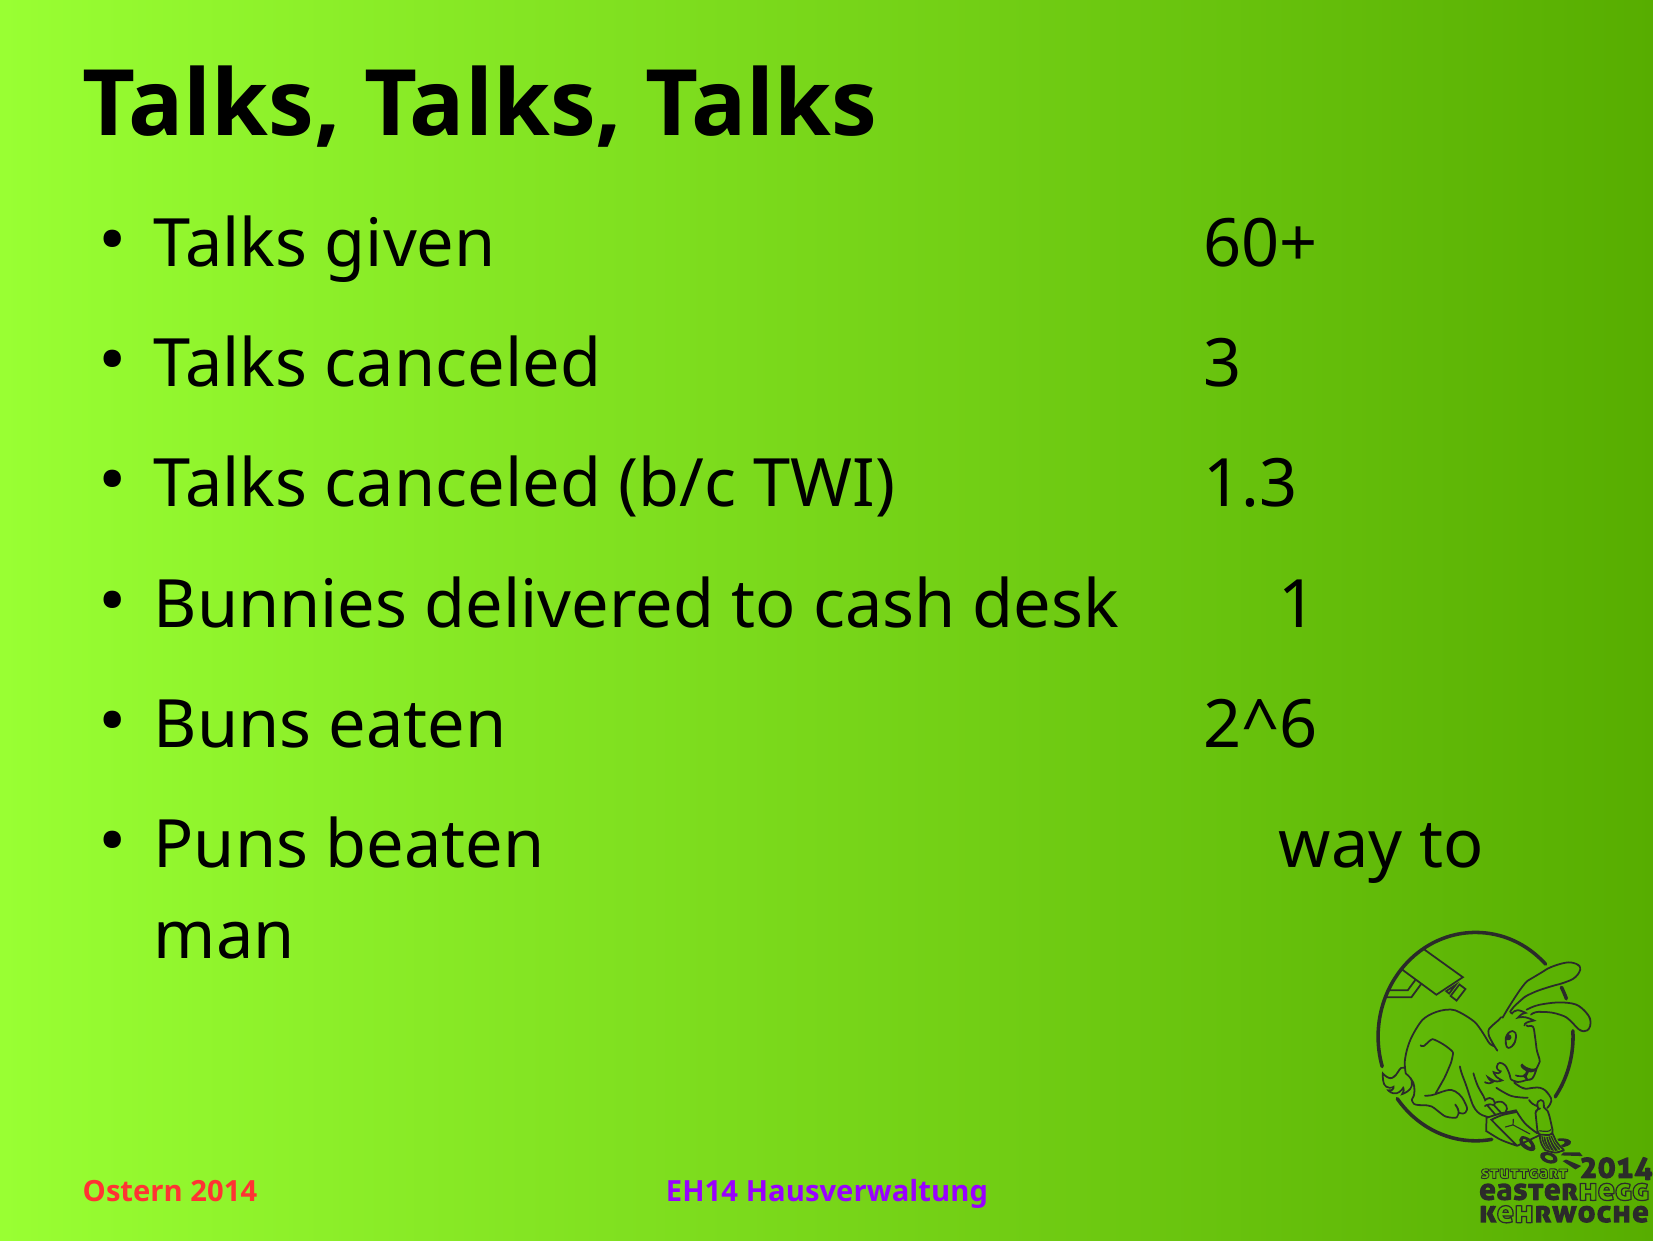

# Talks, Talks, Talks
Talks given										60+
Talks canceled									3
Talks canceled (b/c TWI)					1.3
Bunnies delivered to cash desk			1
Buns eaten										2^6
Puns beaten										way to man